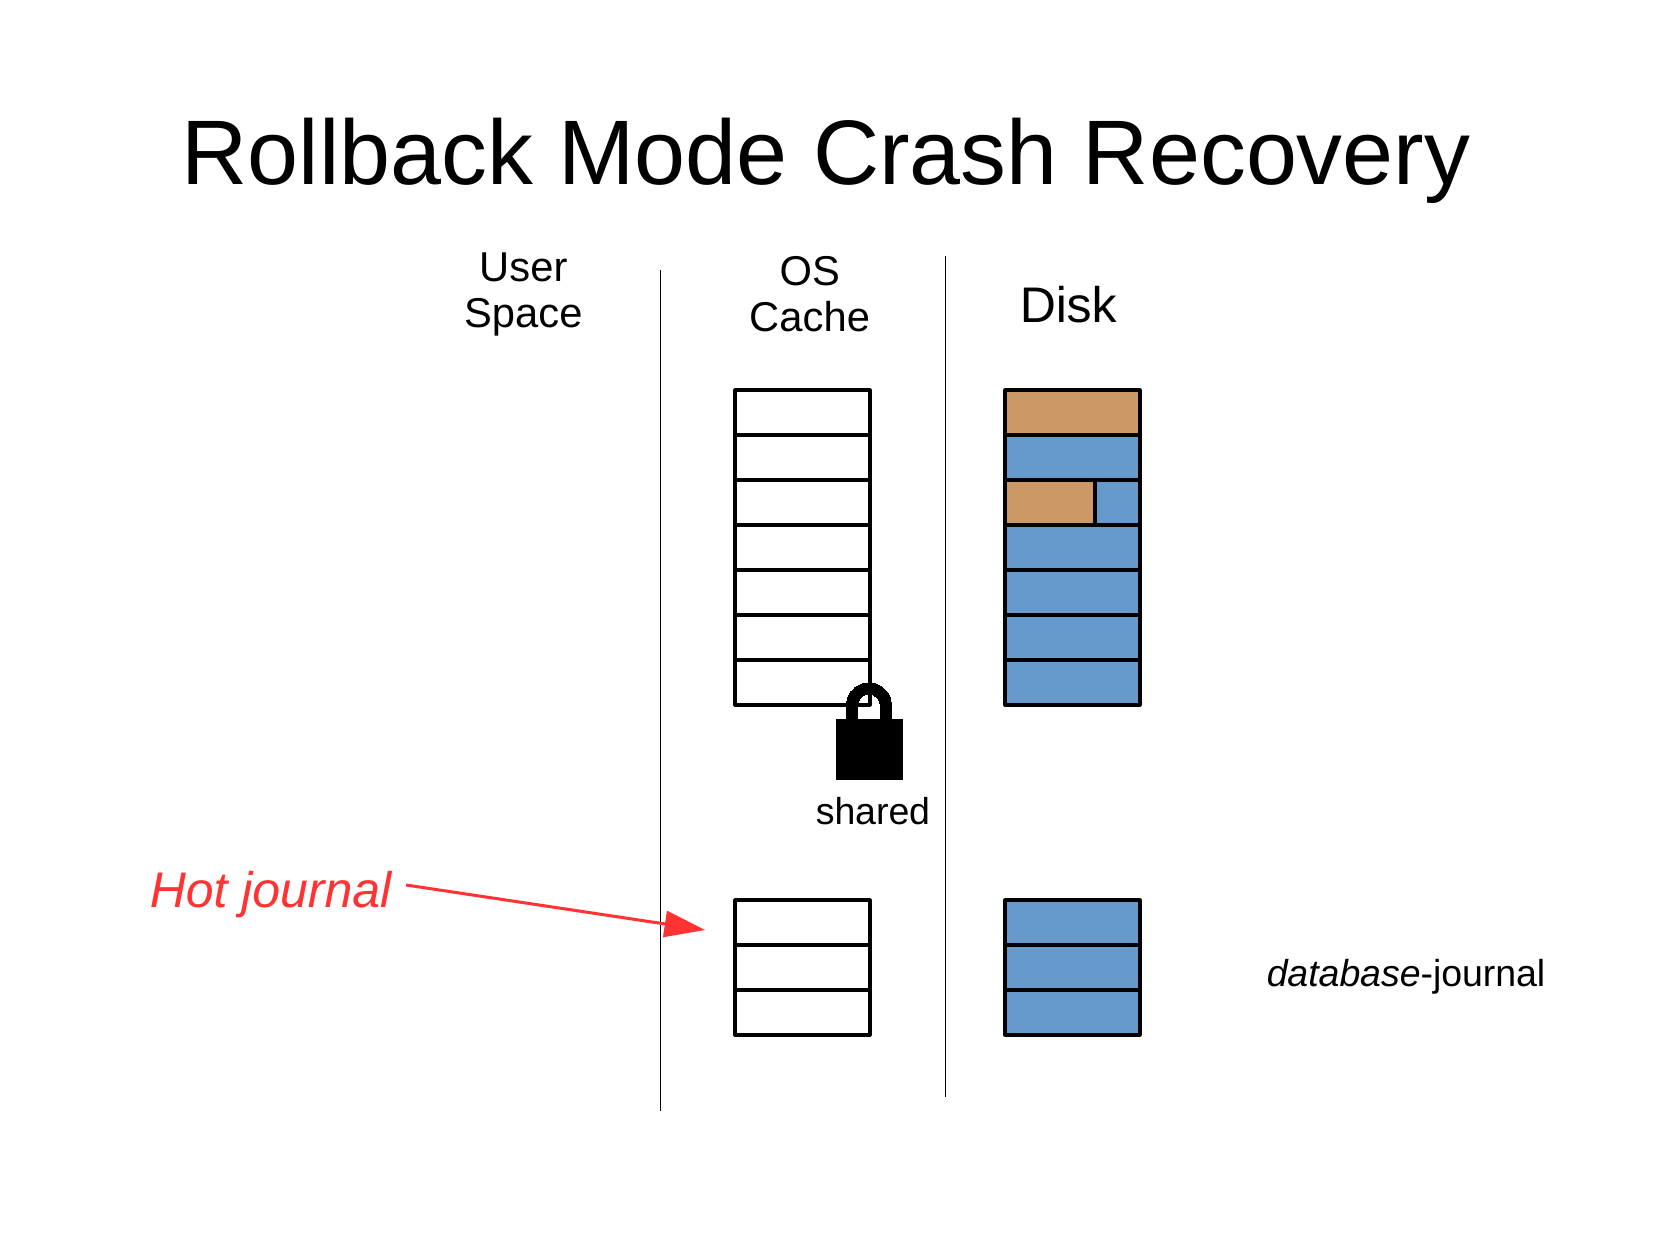

# Rollback Mode Crash Recovery
User
Space
OS
Cache
Disk
shared
Hot journal
database-journal